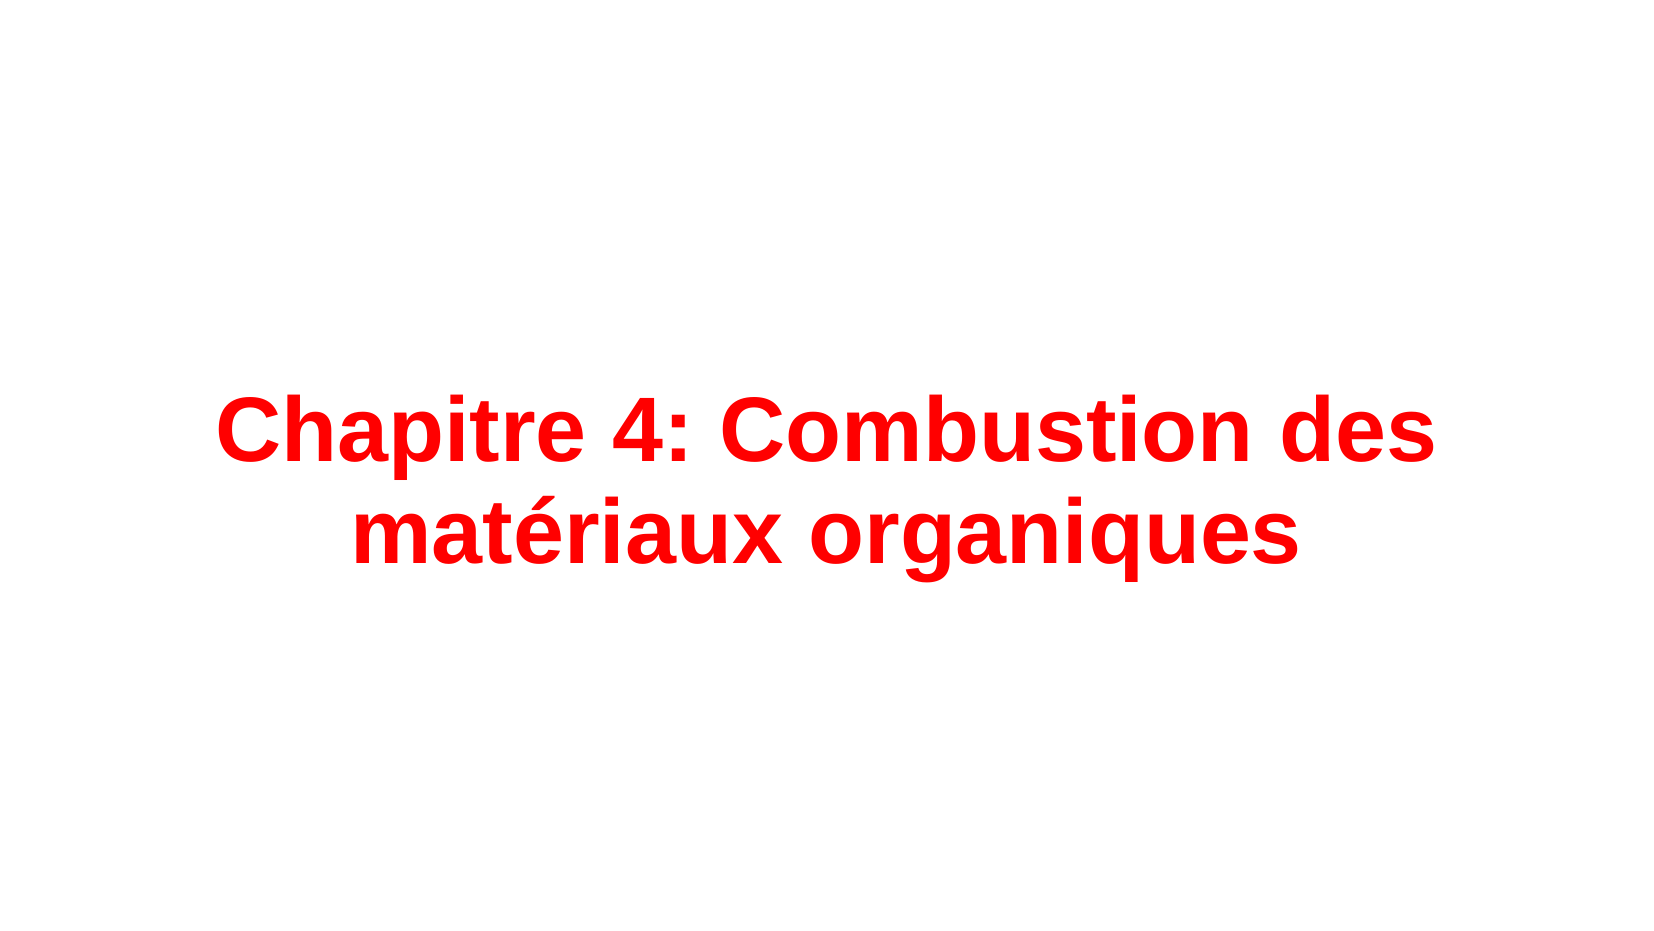

# Chapitre 4: Combustion des matériaux organiques